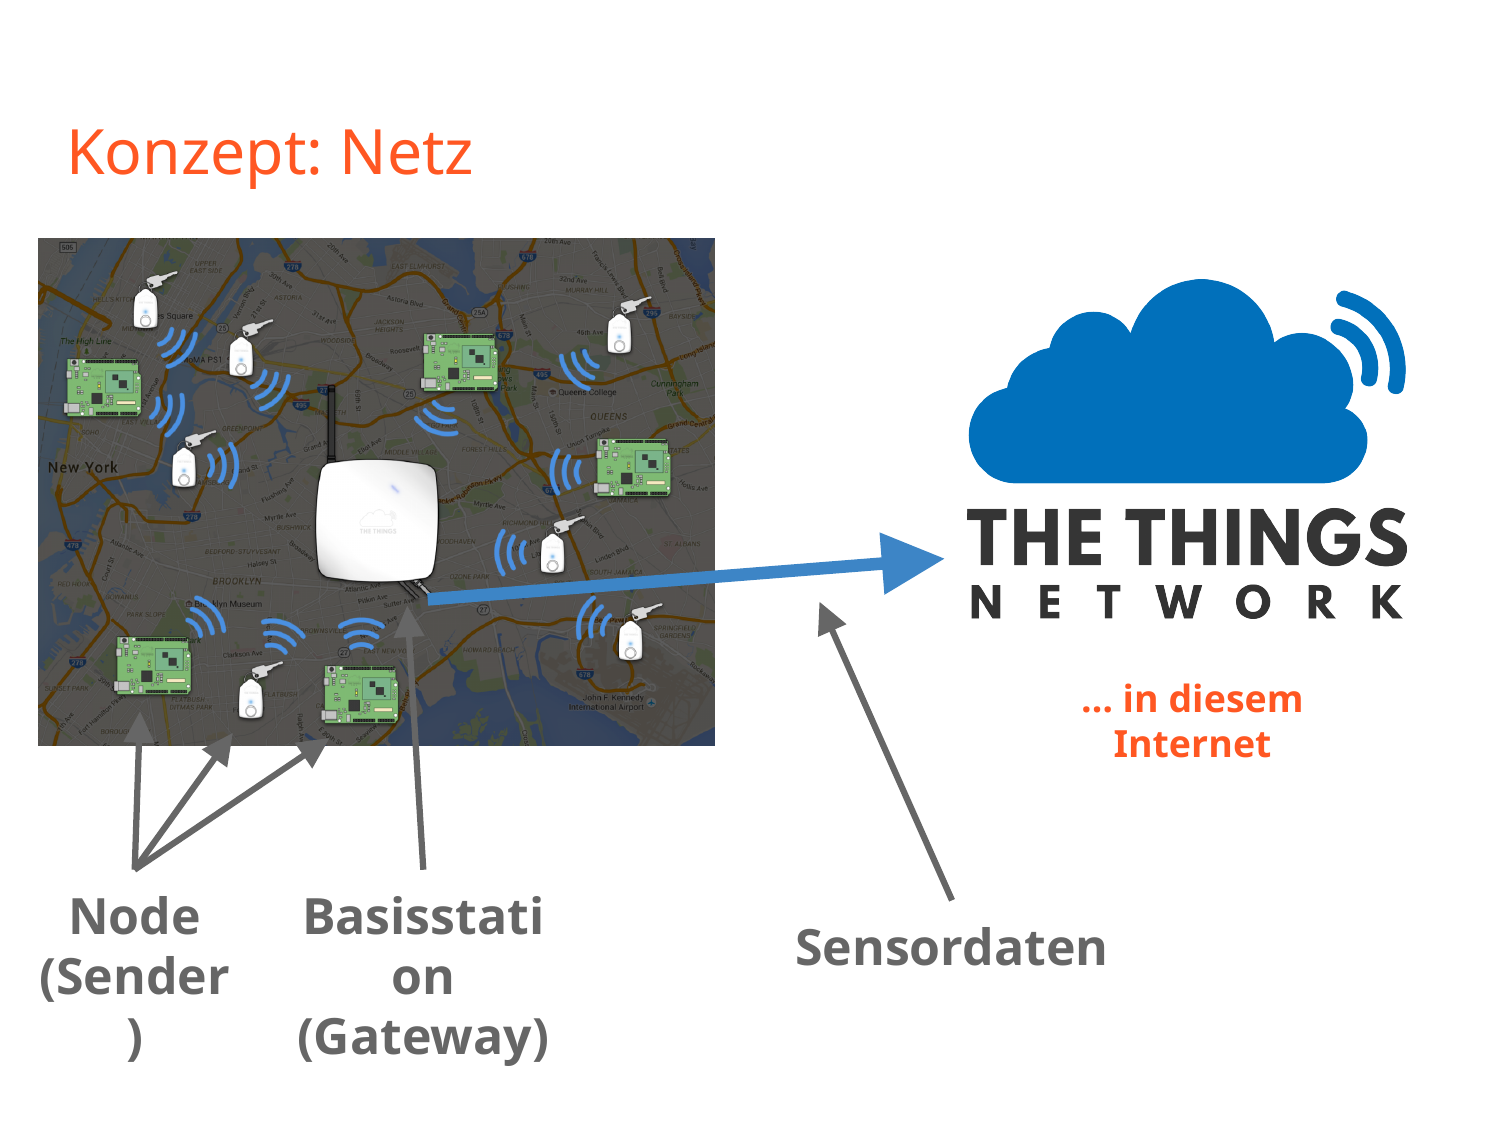

# Konzept: Netz
… in diesem Internet
Node
(Sender)
Basisstation
(Gateway)
Sensordaten